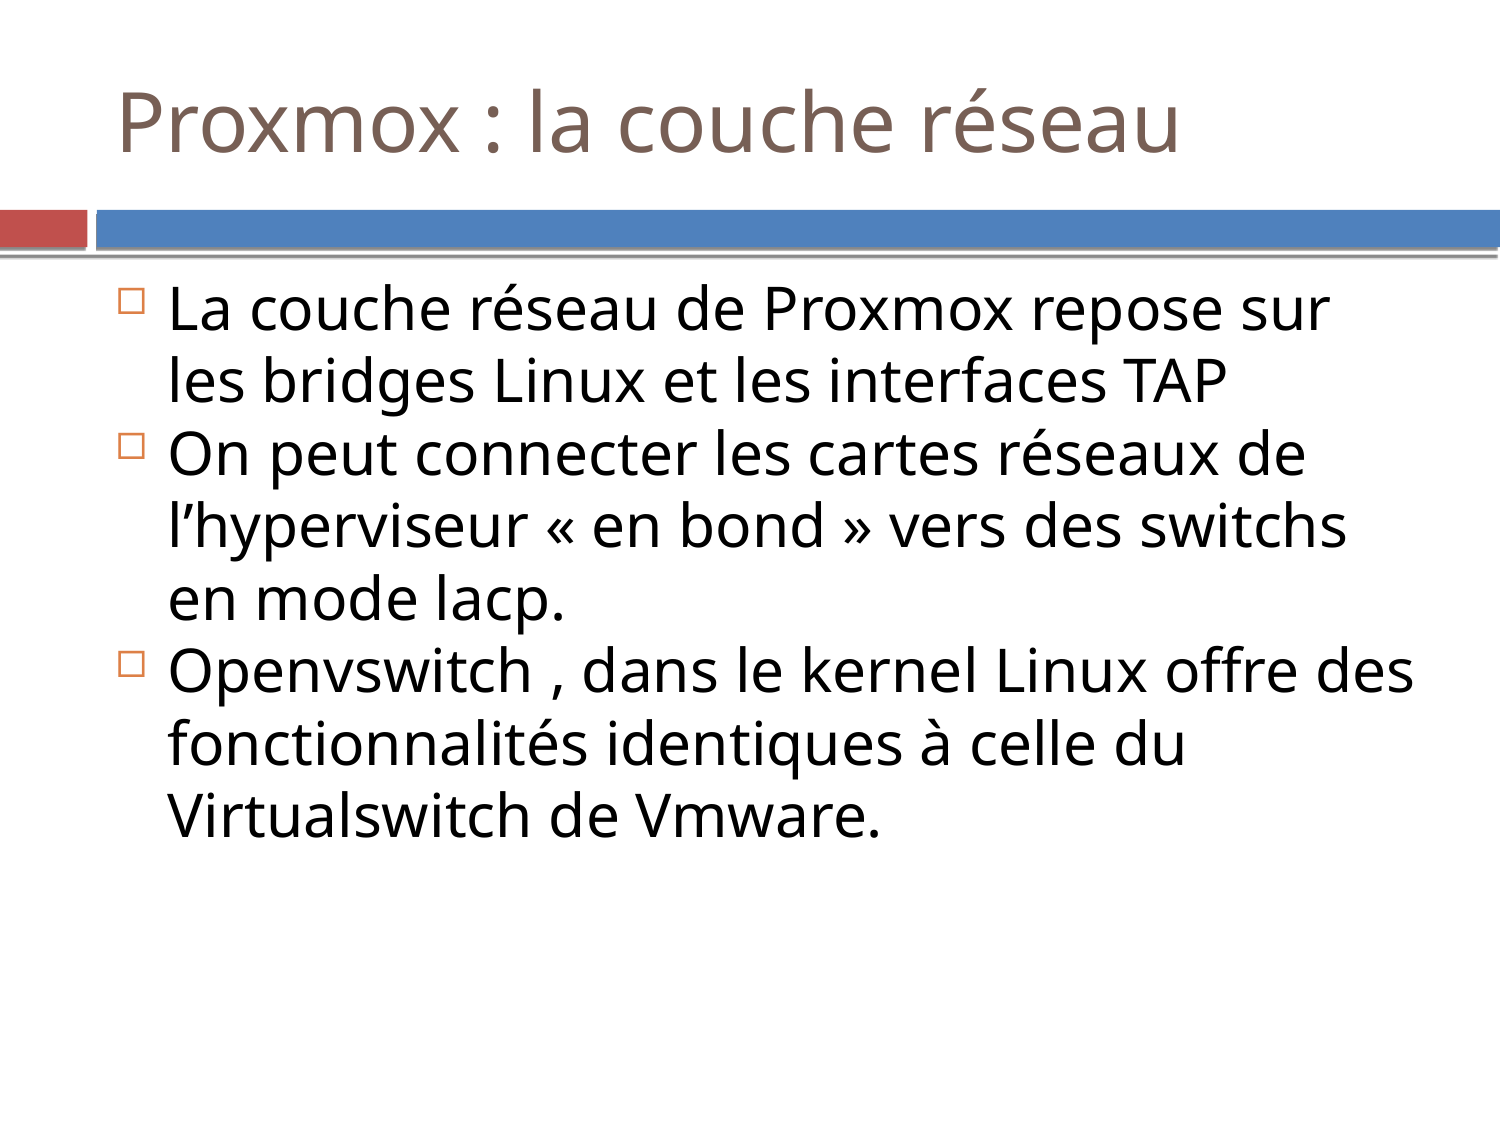

Proxmox : la couche réseau
La couche réseau de Proxmox repose sur les bridges Linux et les interfaces TAP
On peut connecter les cartes réseaux de l’hyperviseur « en bond » vers des switchs en mode lacp.
Openvswitch , dans le kernel Linux offre des fonctionnalités identiques à celle du Virtualswitch de Vmware.